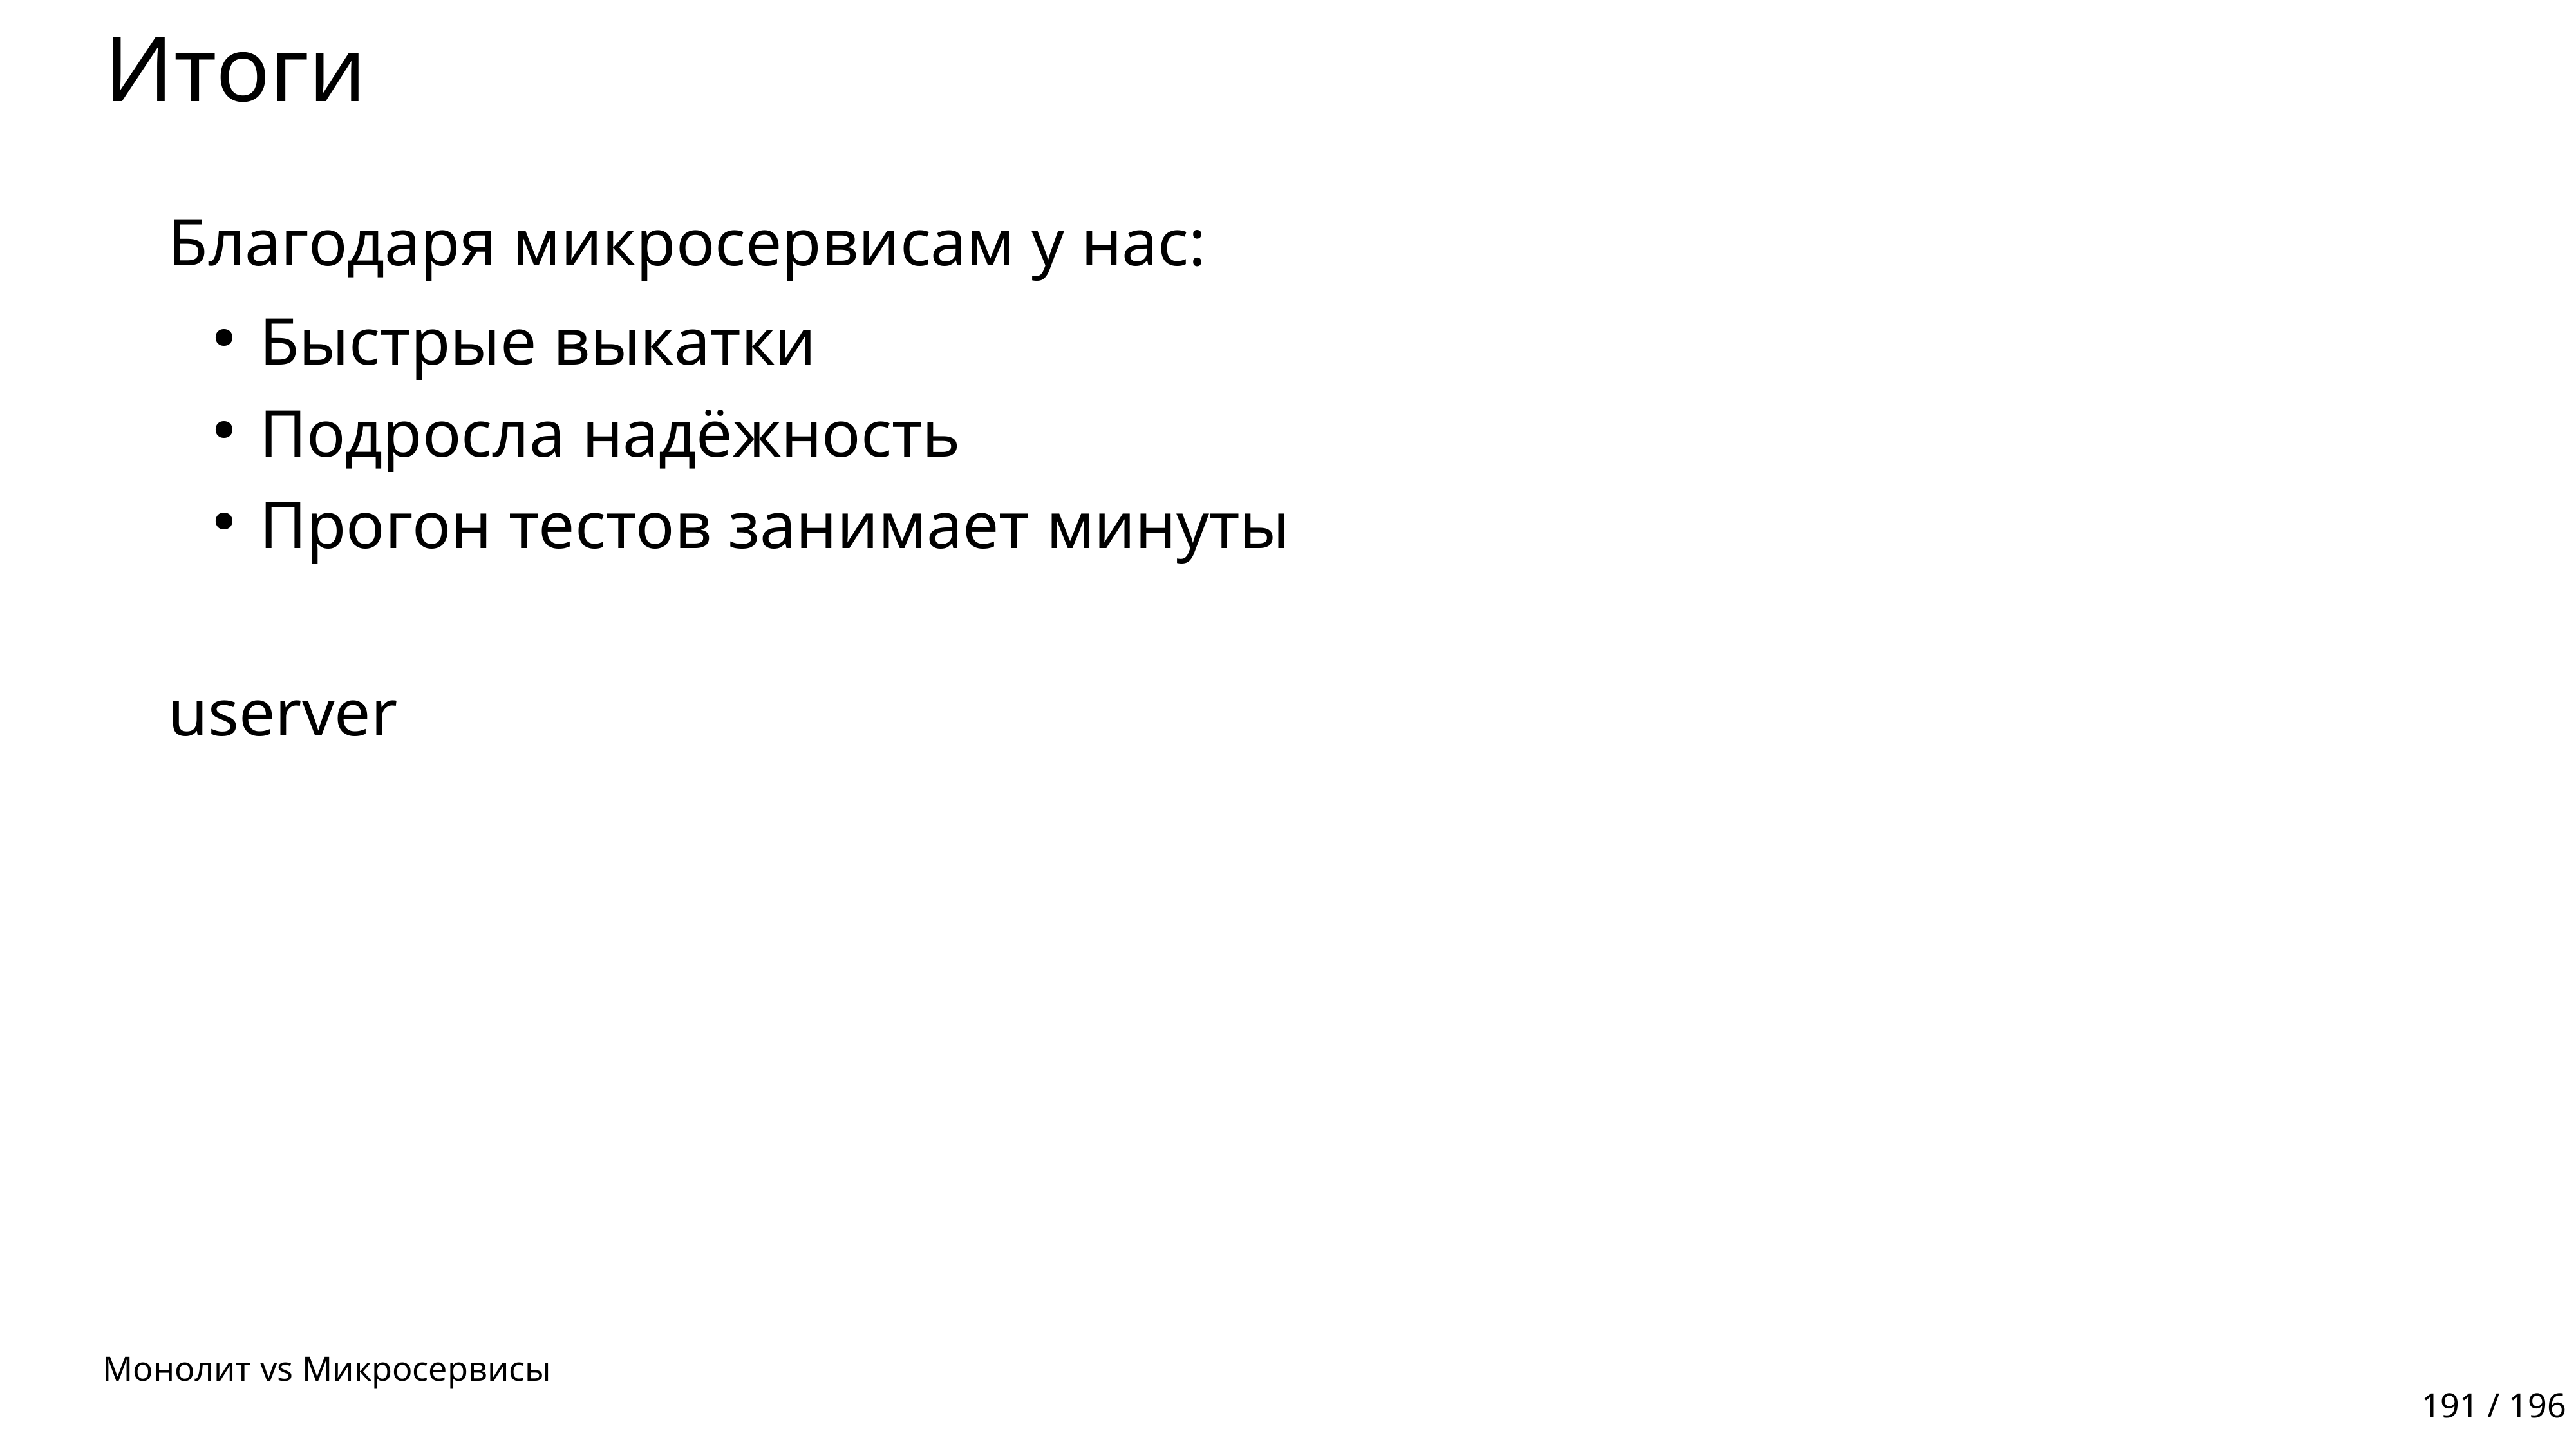

Итоги
# Благодаря микросервисам у нас:
 Быстрые выкатки
 Подросла надёжность
 Прогон тестов занимает минуты
 userver
Монолит vs Микросервисы